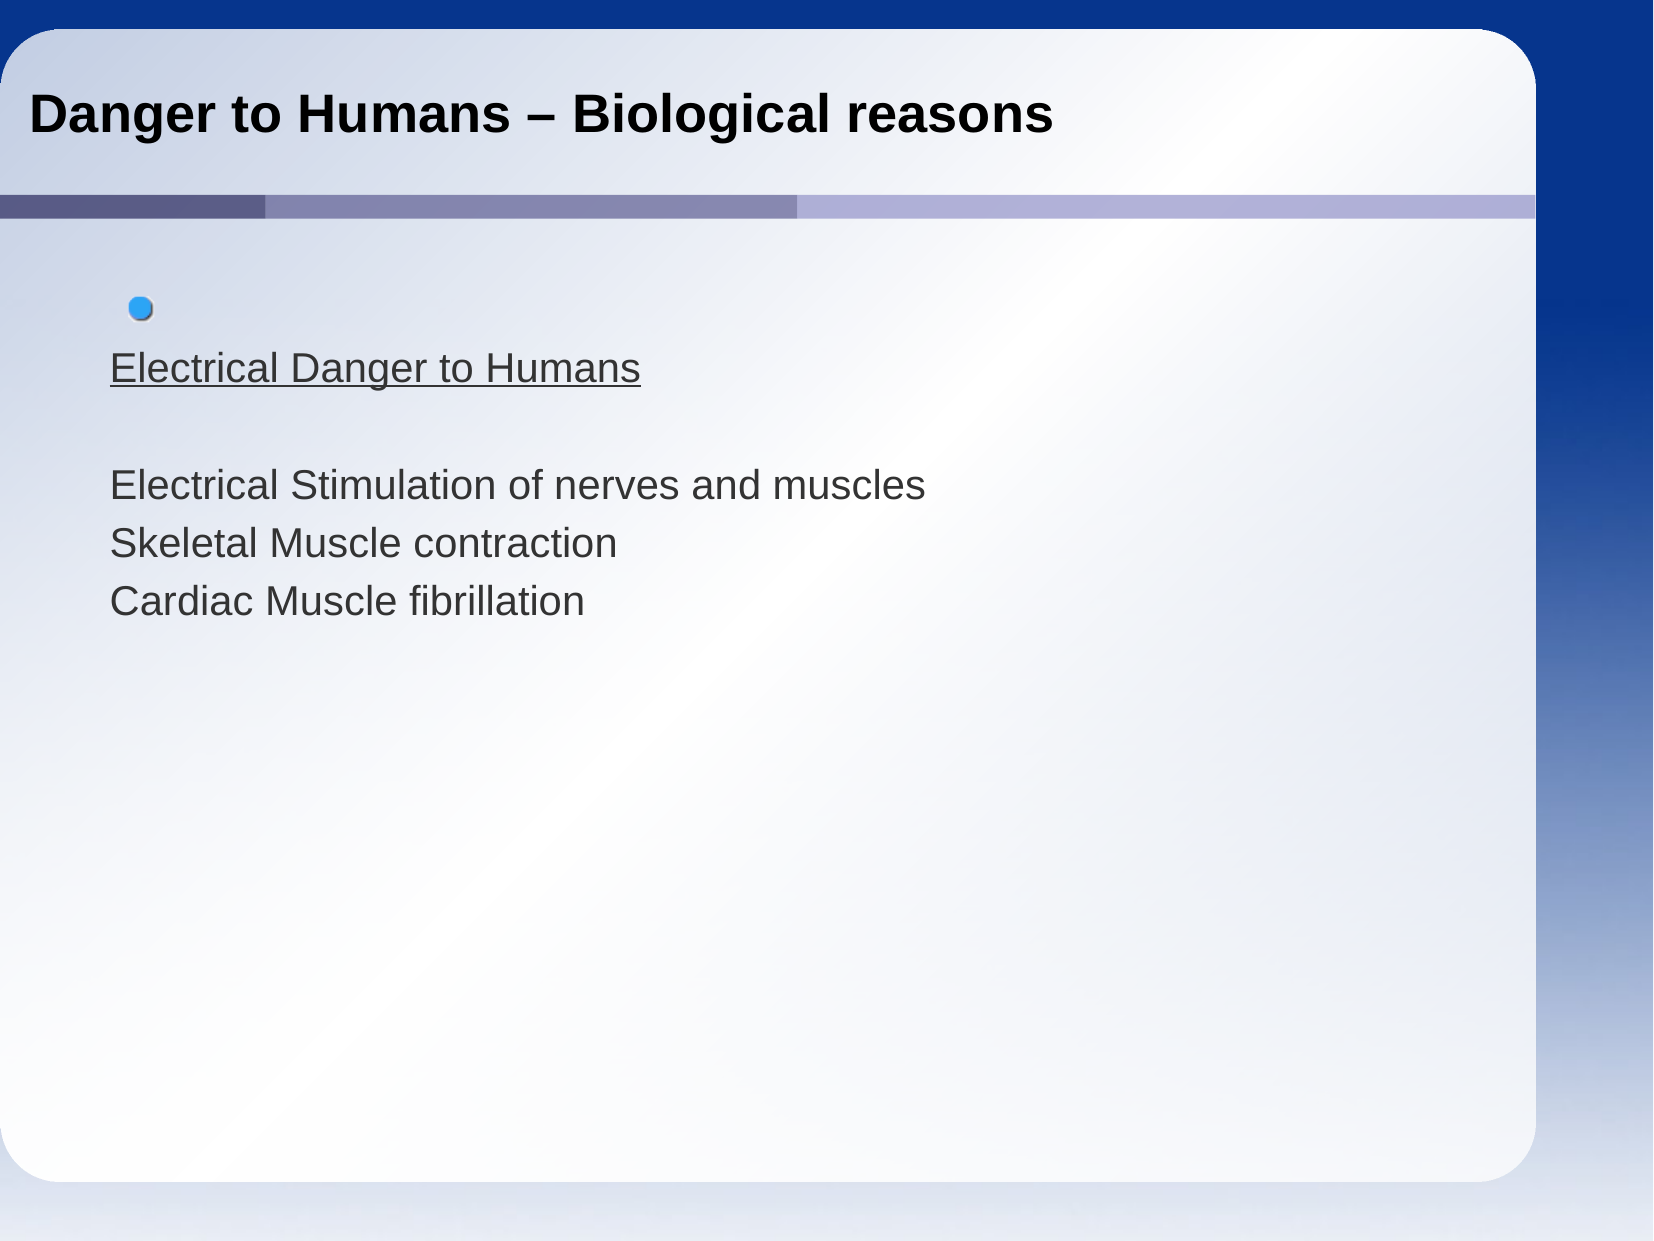

# Danger to Humans – Biological reasons
Electrical Danger to Humans
Electrical Stimulation of nerves and muscles
Skeletal Muscle contraction
Cardiac Muscle fibrillation